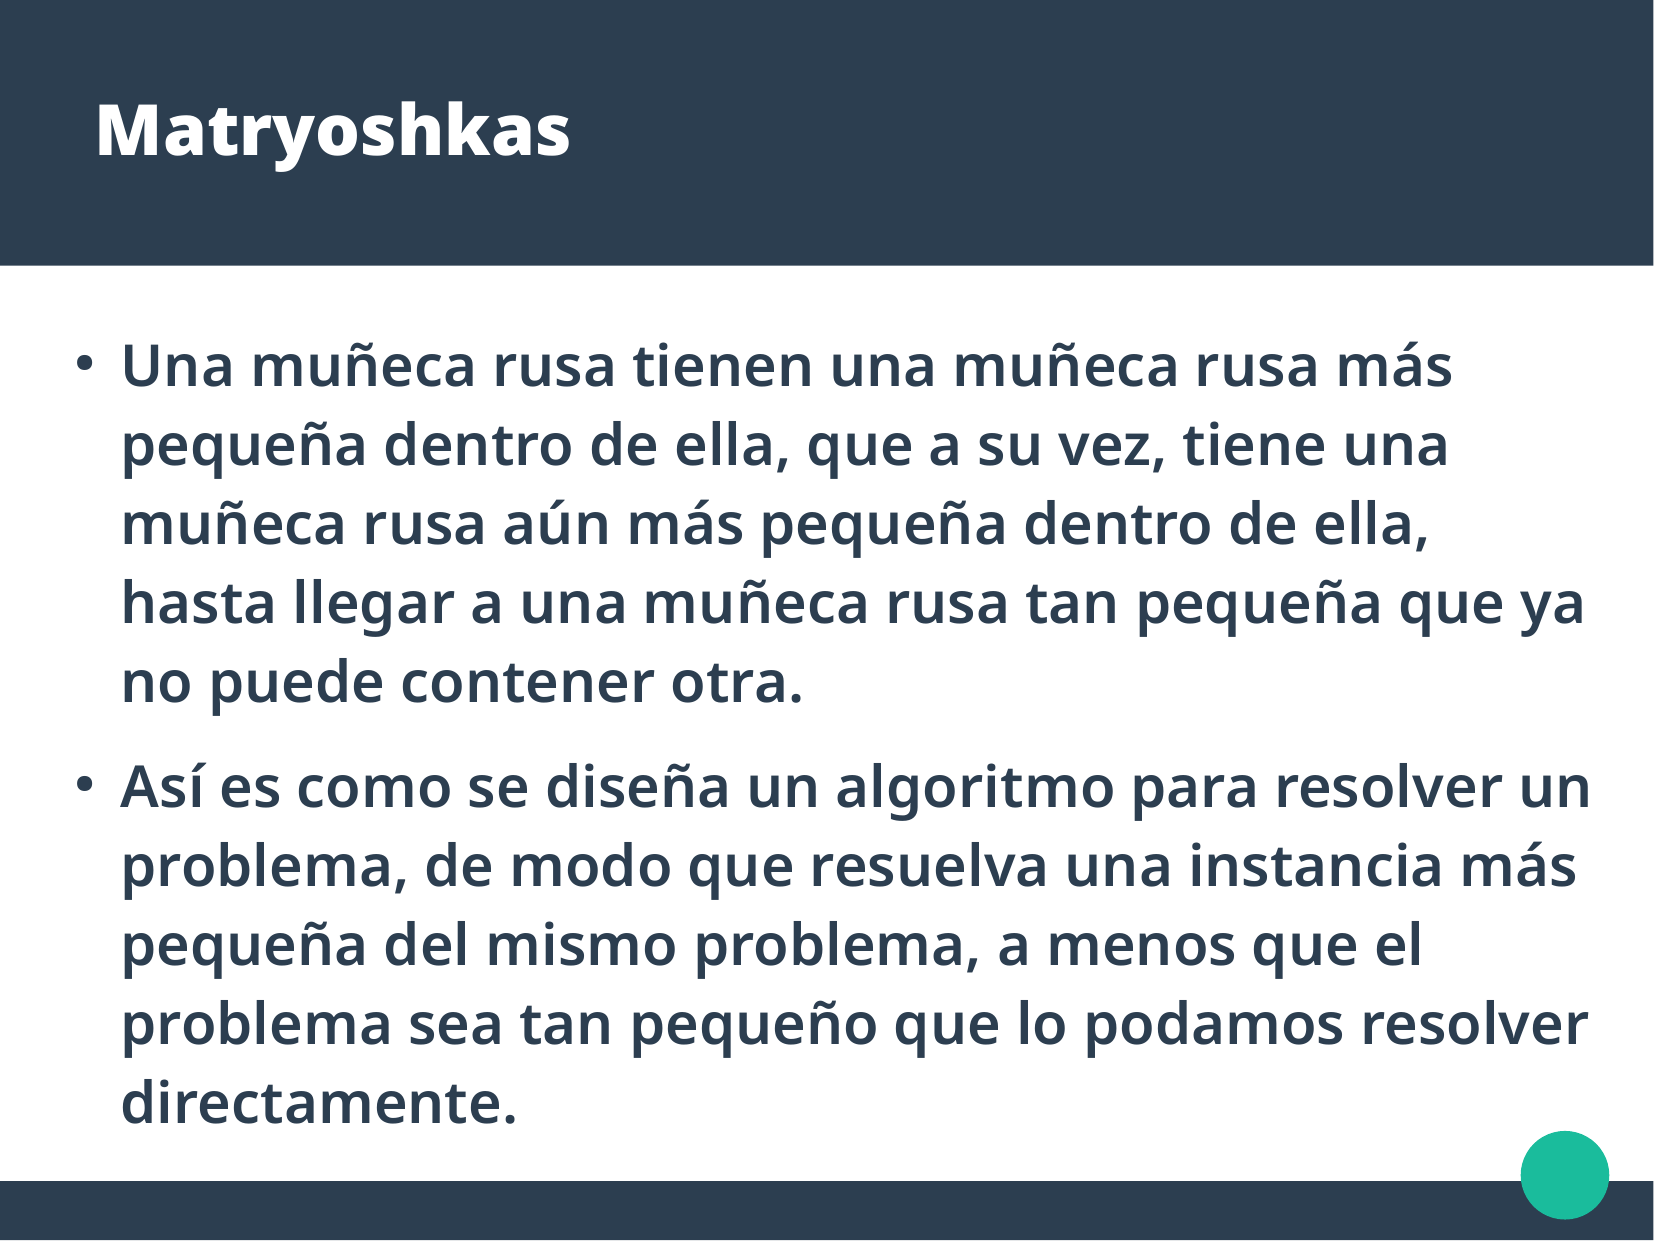

# Matryoshkas
Una muñeca rusa tienen una muñeca rusa más pequeña dentro de ella, que a su vez, tiene una muñeca rusa aún más pequeña dentro de ella, hasta llegar a una muñeca rusa tan pequeña que ya no puede contener otra.
Así es como se diseña un algoritmo para resolver un problema, de modo que resuelva una instancia más pequeña del mismo problema, a menos que el problema sea tan pequeño que lo podamos resolver directamente.